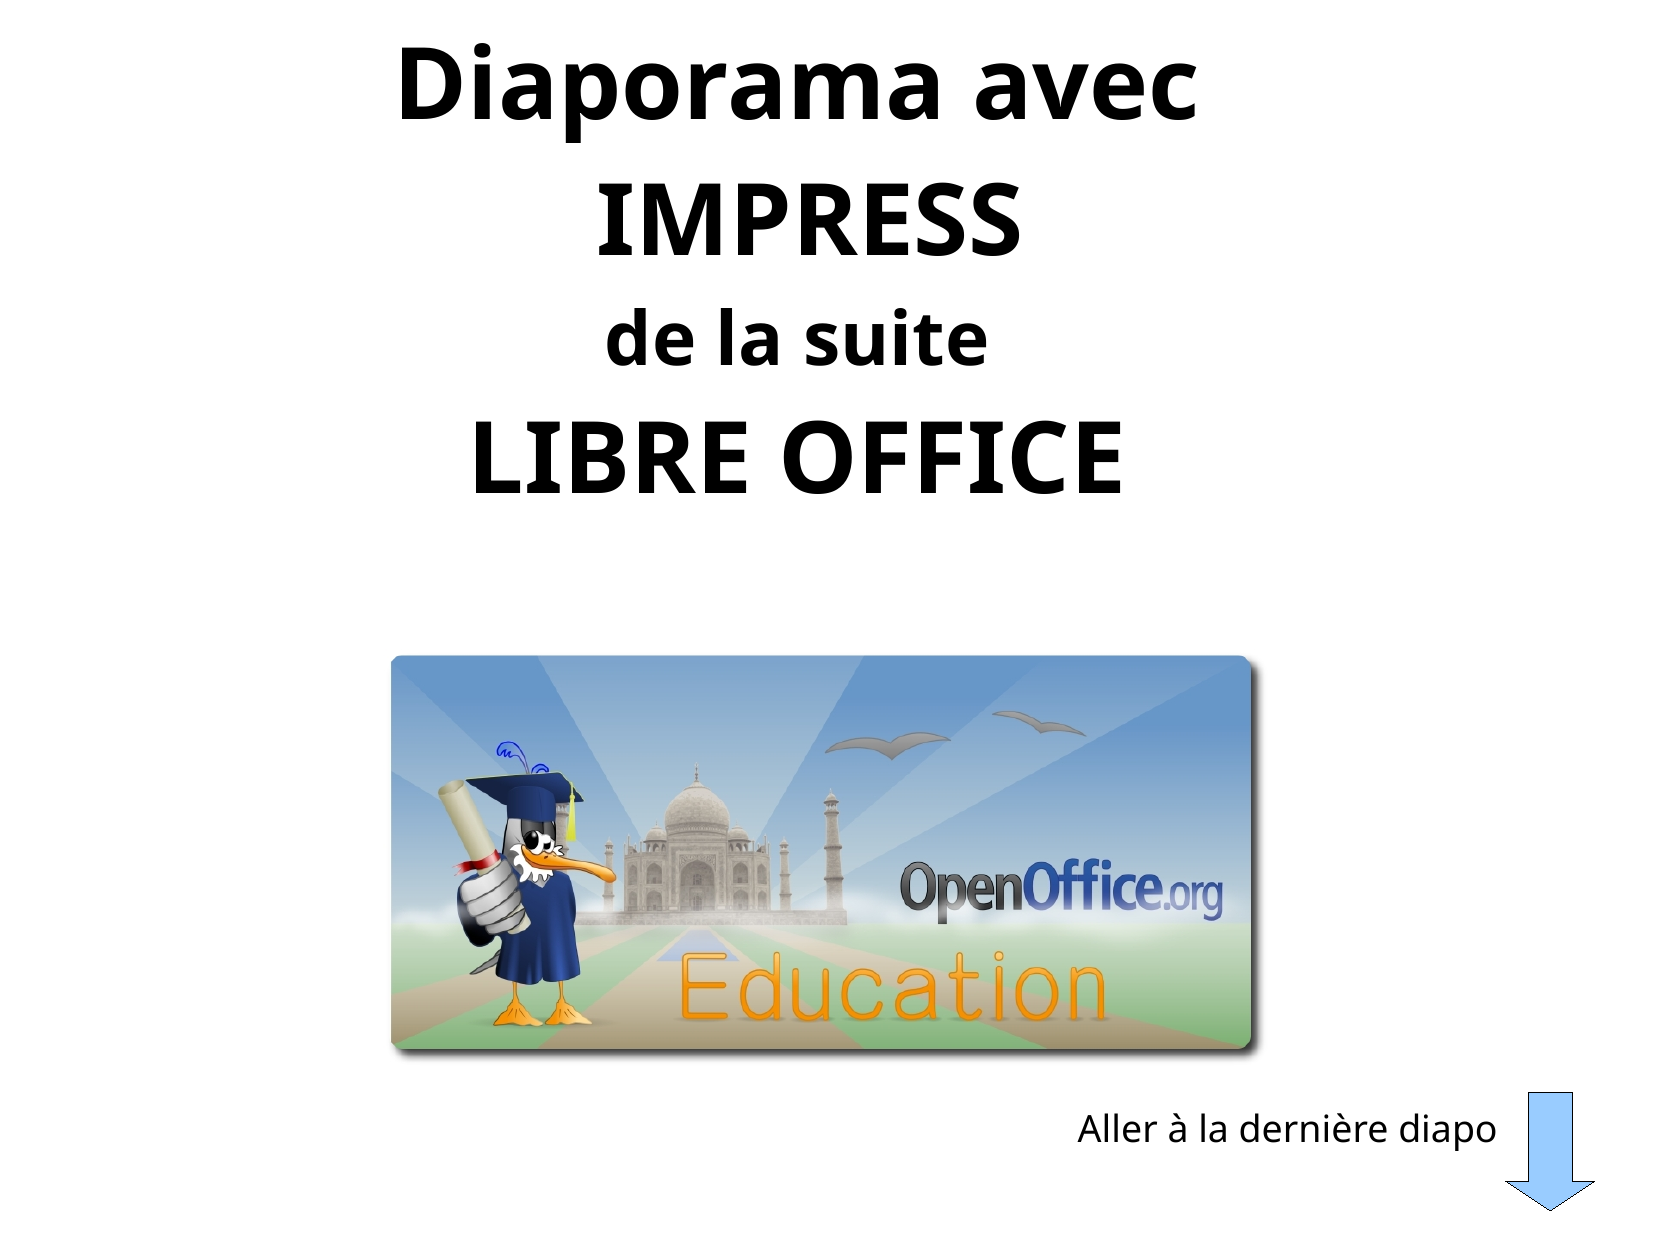

Diaporama avec
 IMPRESS
de la suite
LIBRE OFFICE
Aller à la dernière diapo